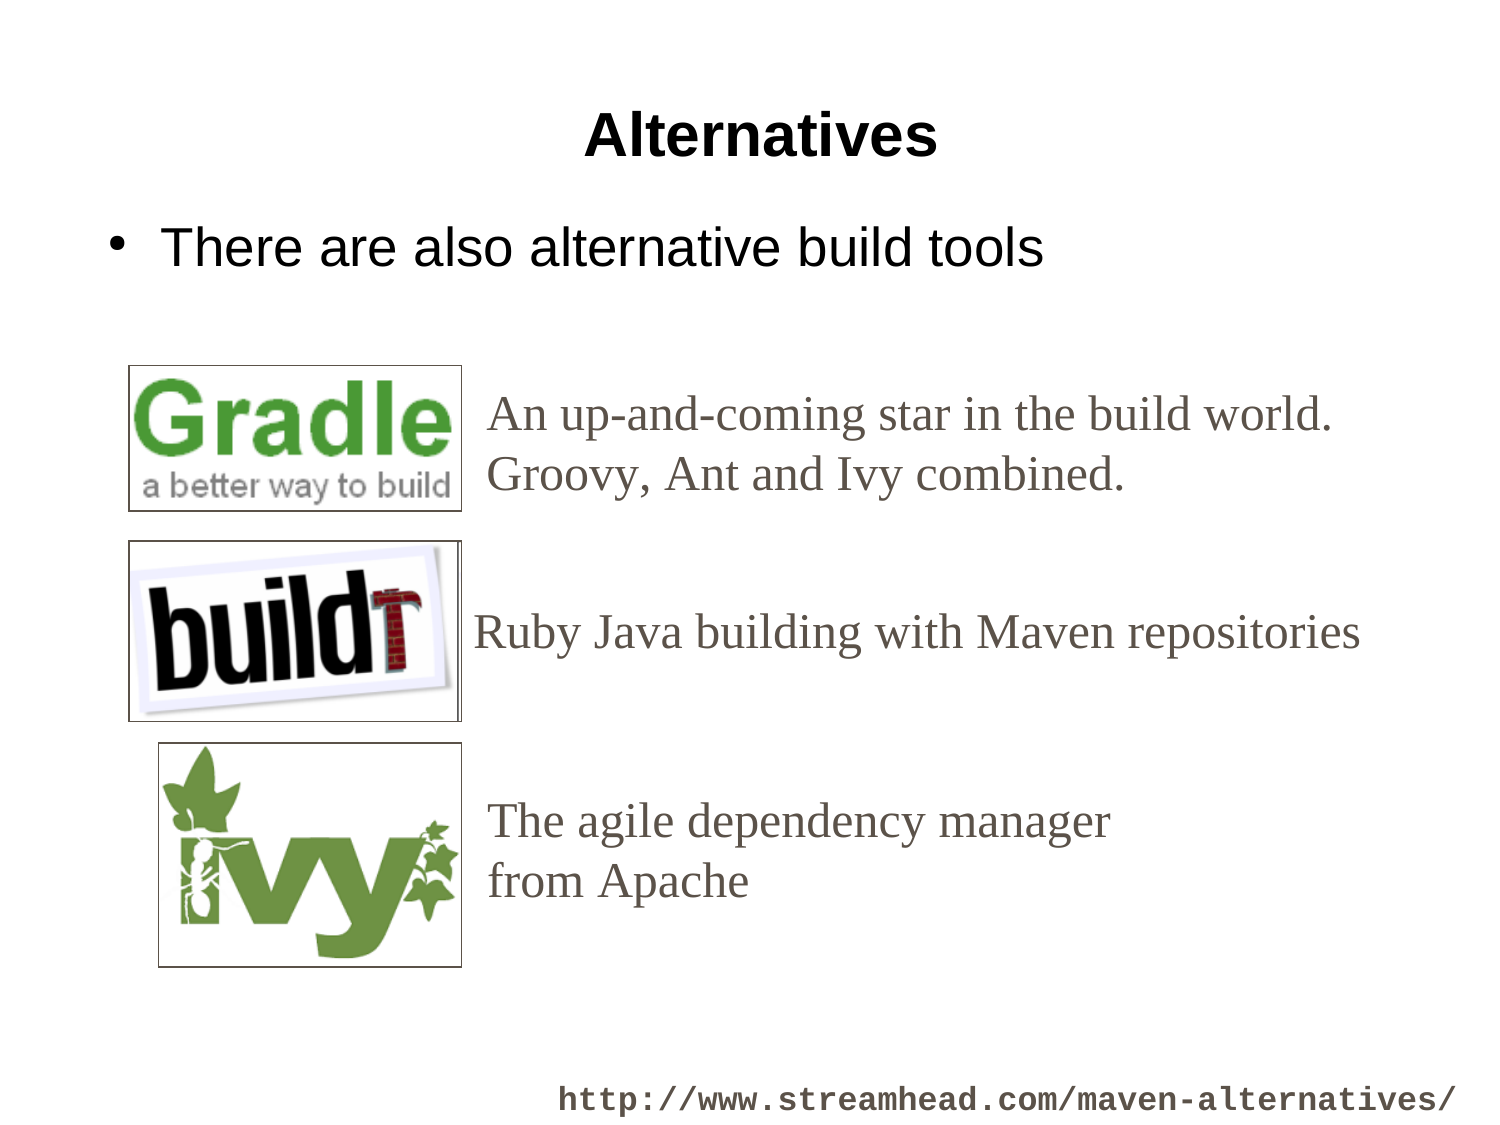

# Alternatives
There are also alternative build tools
An up-and-coming star in the build world.
Groovy, Ant and Ivy combined.
Ruby Java building with Maven repositories
The agile dependency manager from Apache
http://www.streamhead.com/maven-alternatives/